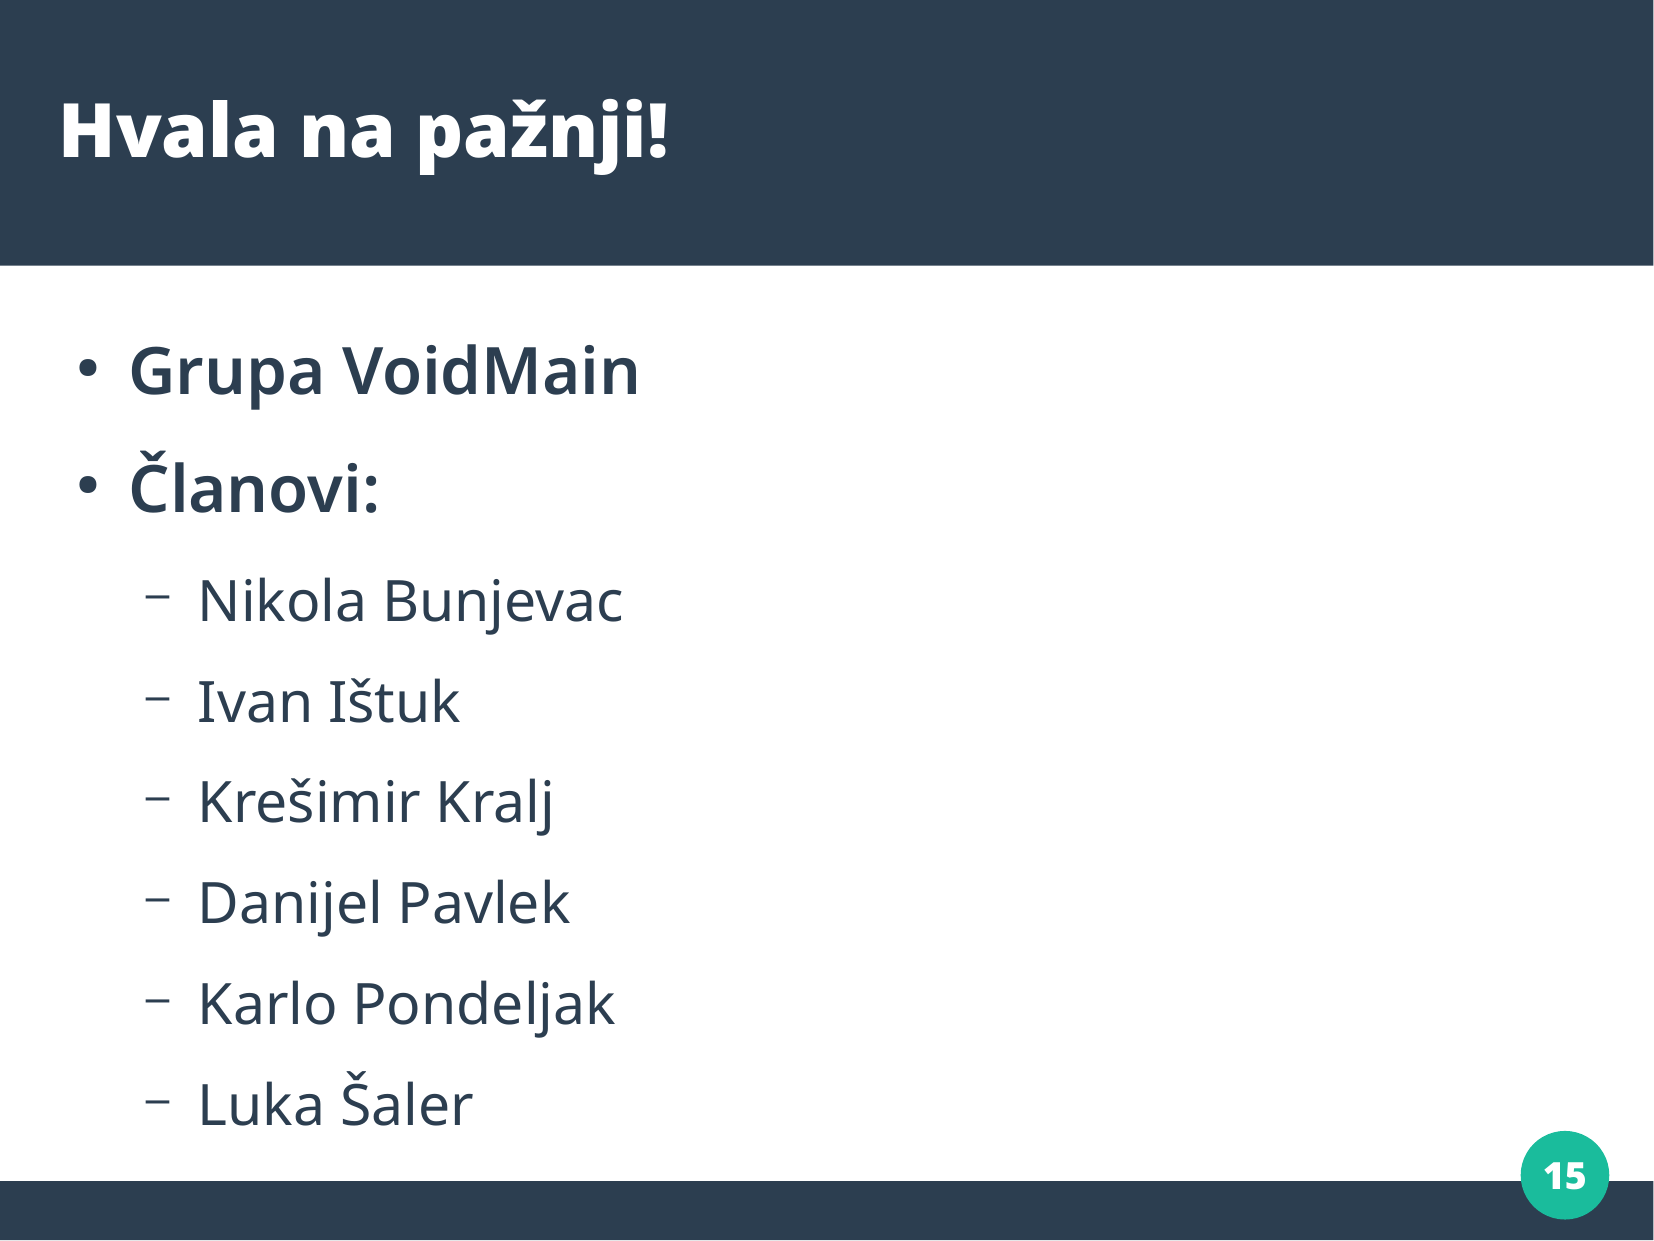

# Hvala na pažnji!
Grupa VoidMain
Članovi:
Nikola Bunjevac
Ivan Ištuk
Krešimir Kralj
Danijel Pavlek
Karlo Pondeljak
Luka Šaler
15